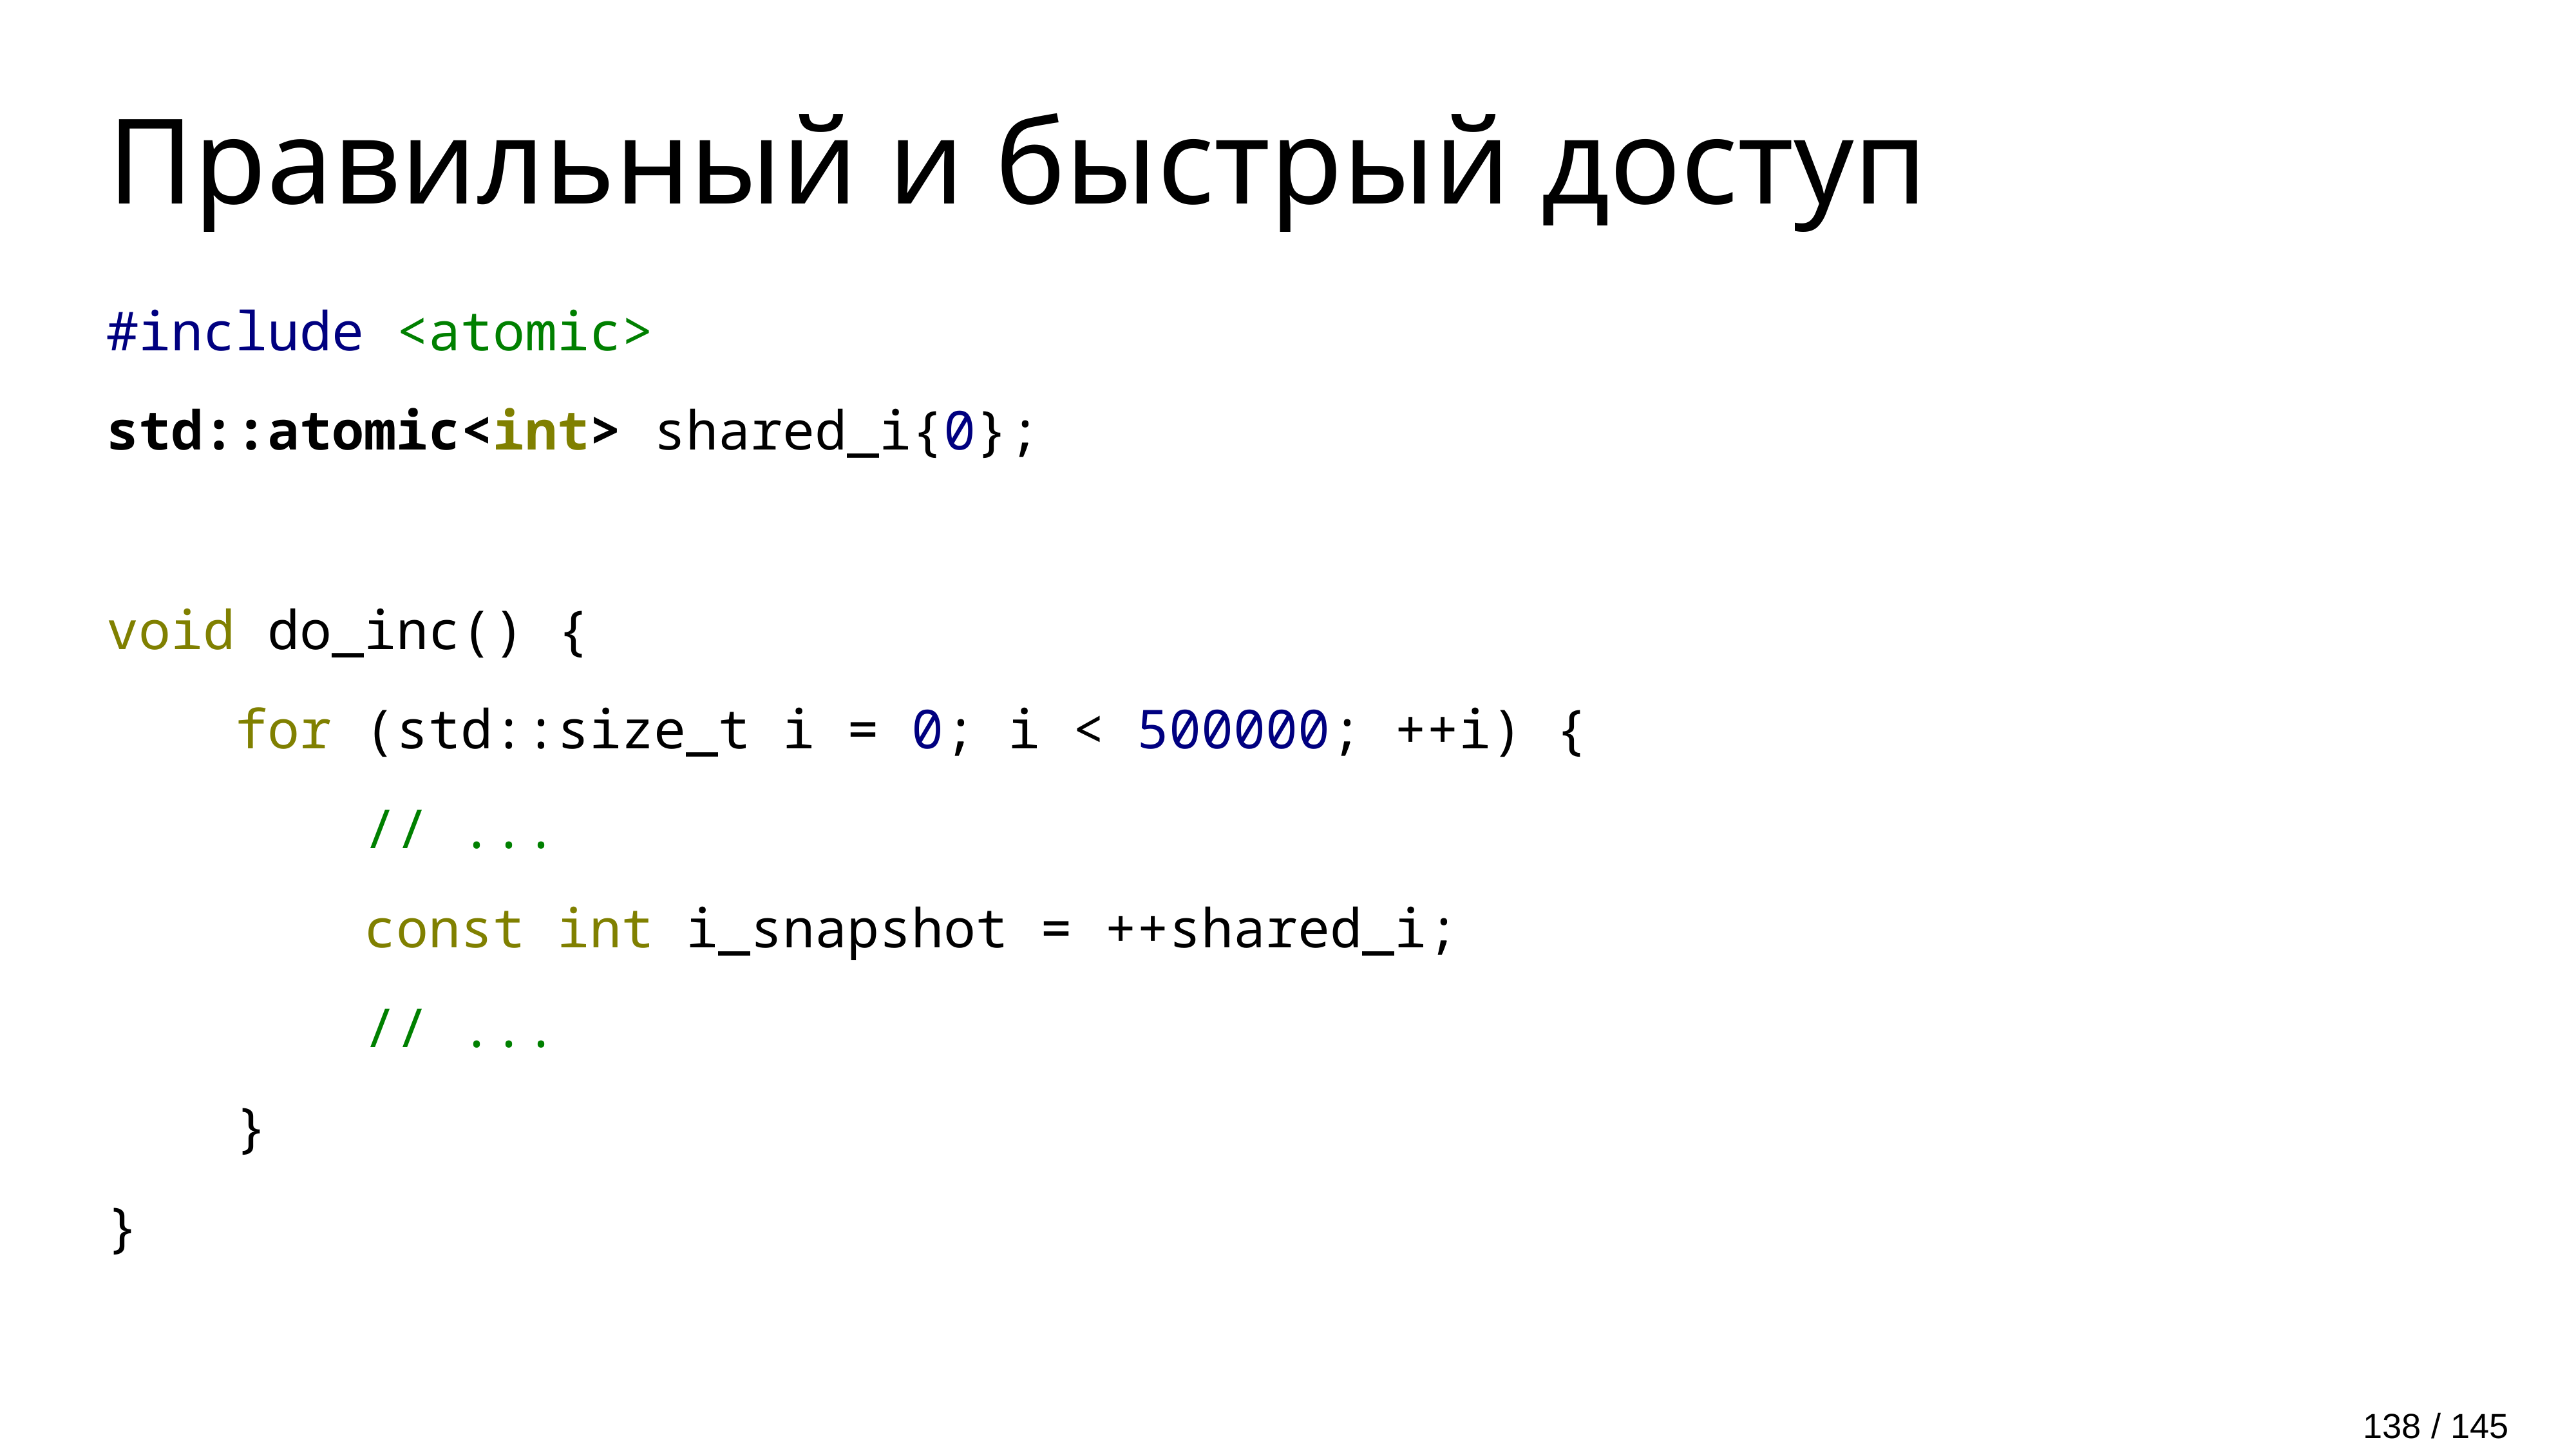

# Правильный и быстрый доступ
#include <atomic>
std::atomic<int> shared_i{0};
void do_inc() {
 for (std::size_t i = 0; i < 500000; ++i) {
 // ...
 const int i_snapshot = ++shared_i;
 // ...
 }
}